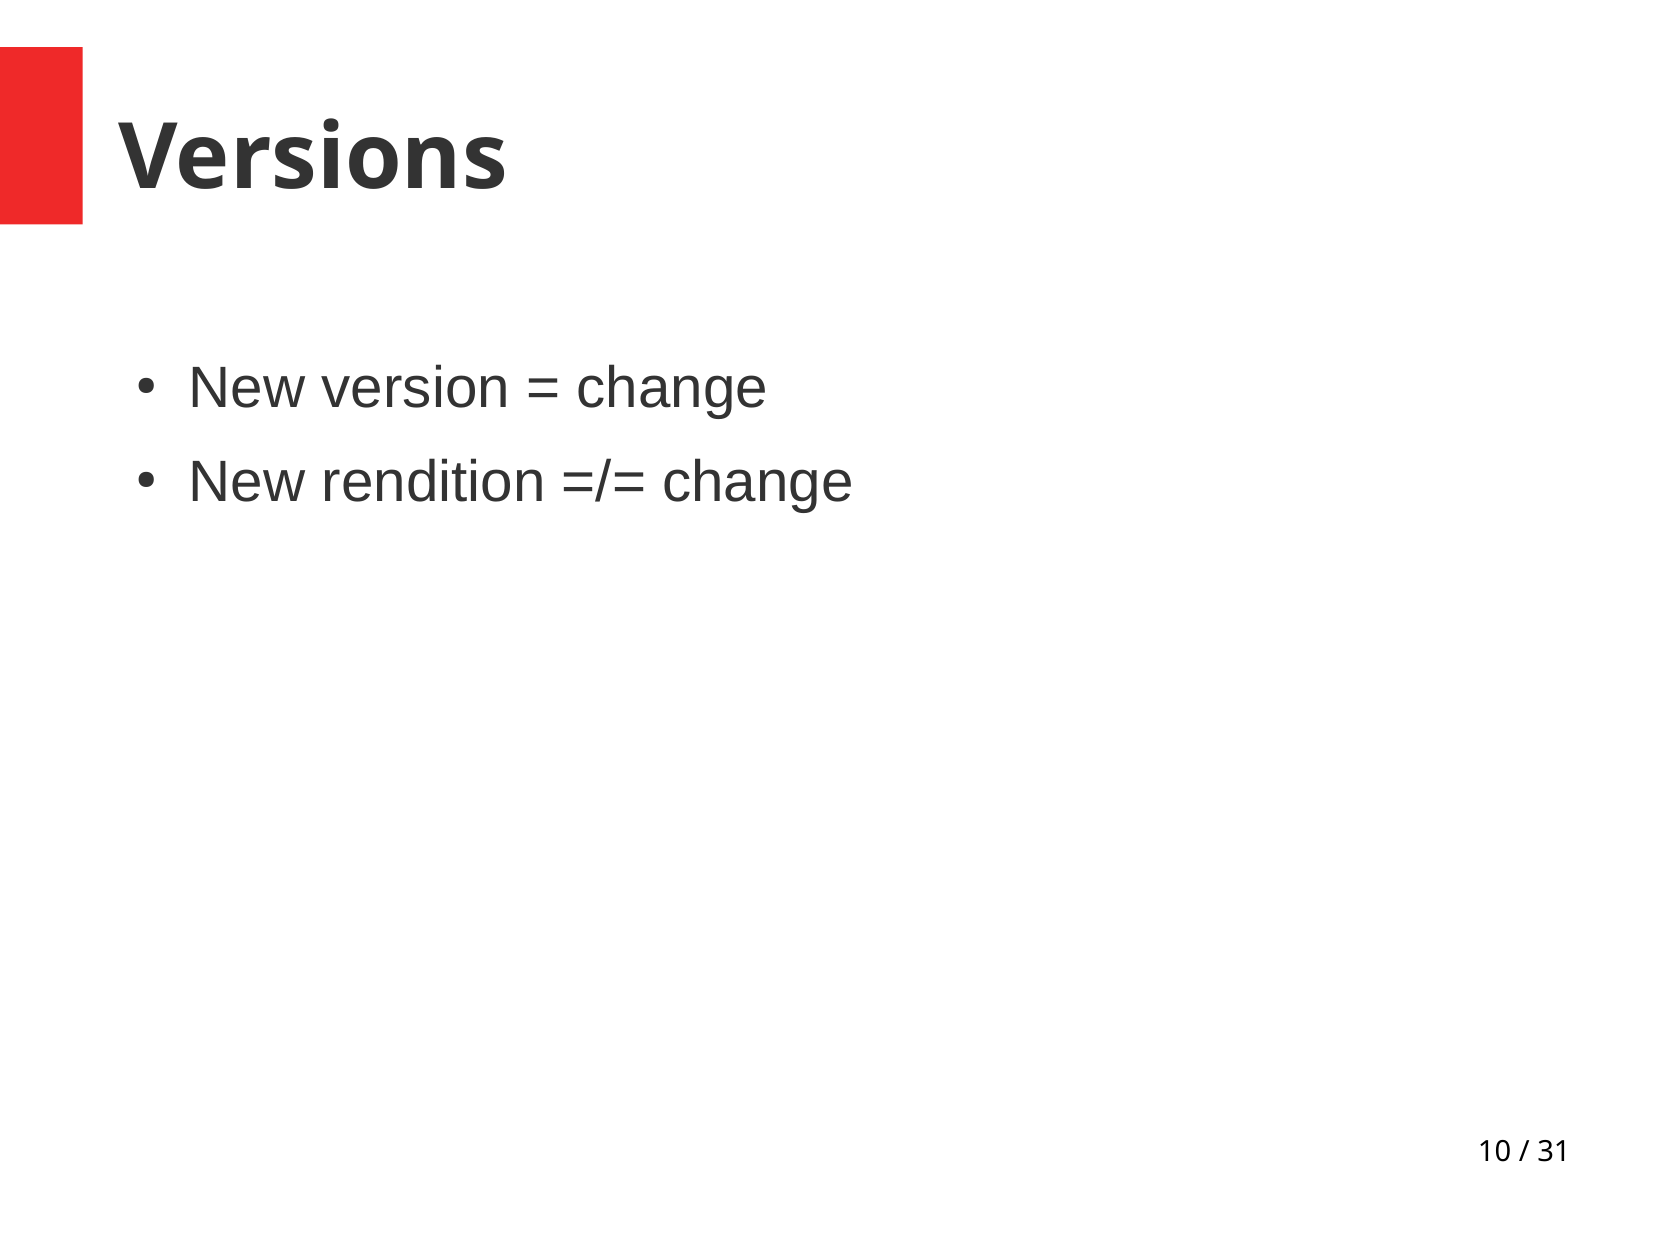

# Versions
New version = change
New rendition =/= change
10